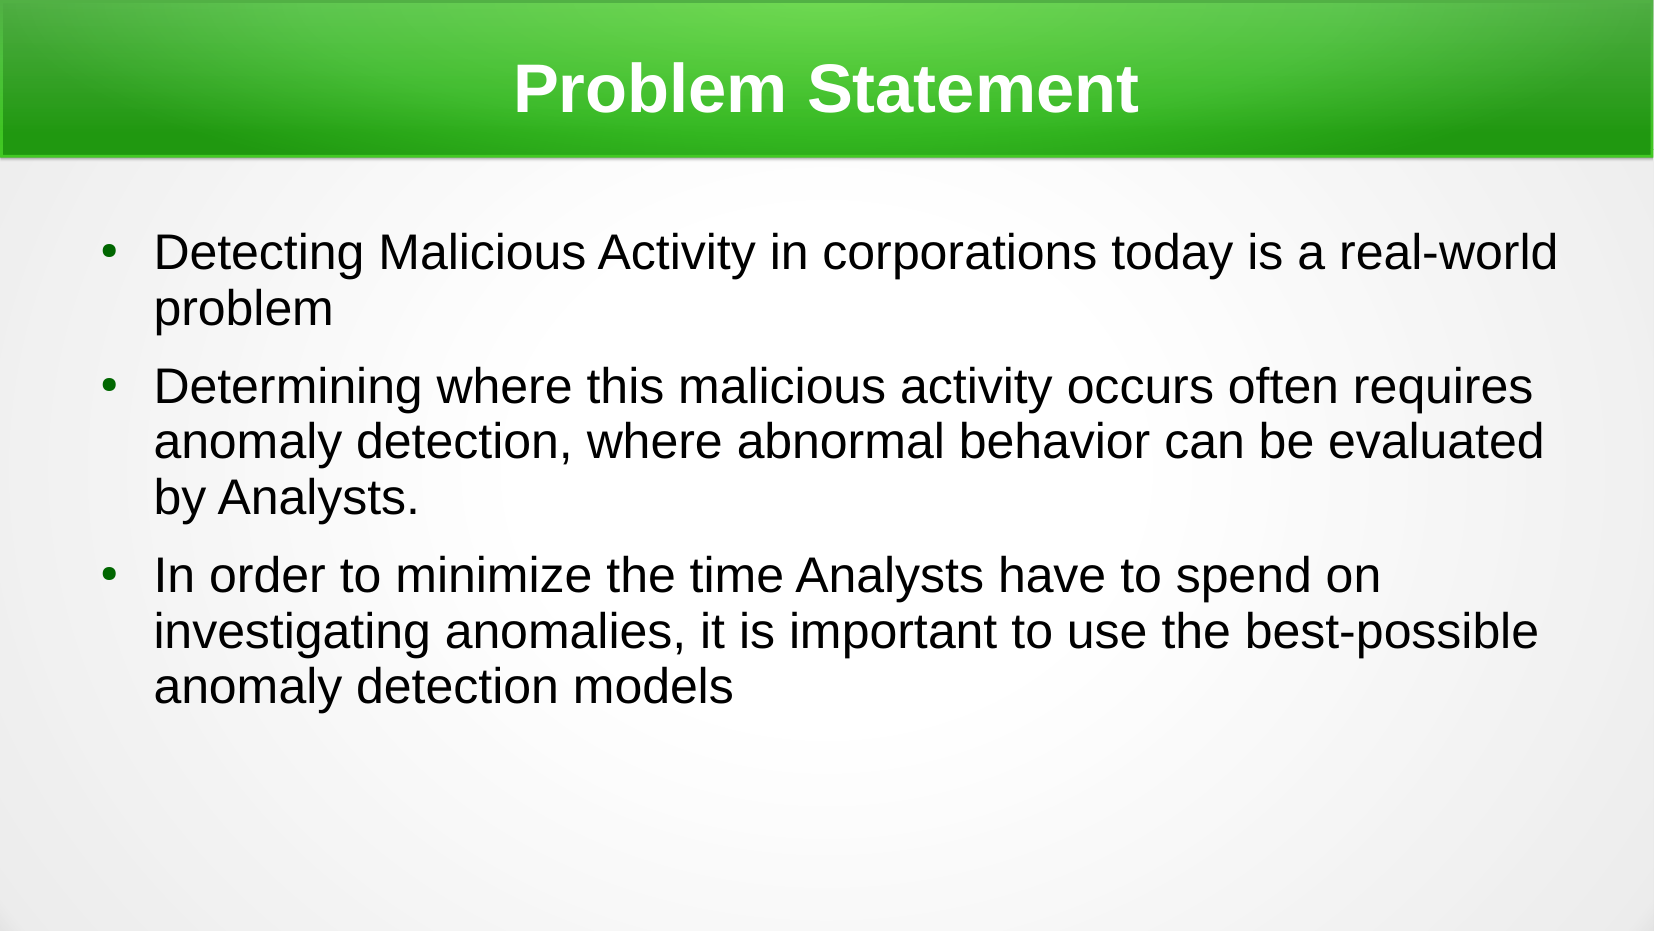

# Problem Statement
Detecting Malicious Activity in corporations today is a real-world problem
Determining where this malicious activity occurs often requires anomaly detection, where abnormal behavior can be evaluated by Analysts.
In order to minimize the time Analysts have to spend on investigating anomalies, it is important to use the best-possible anomaly detection models